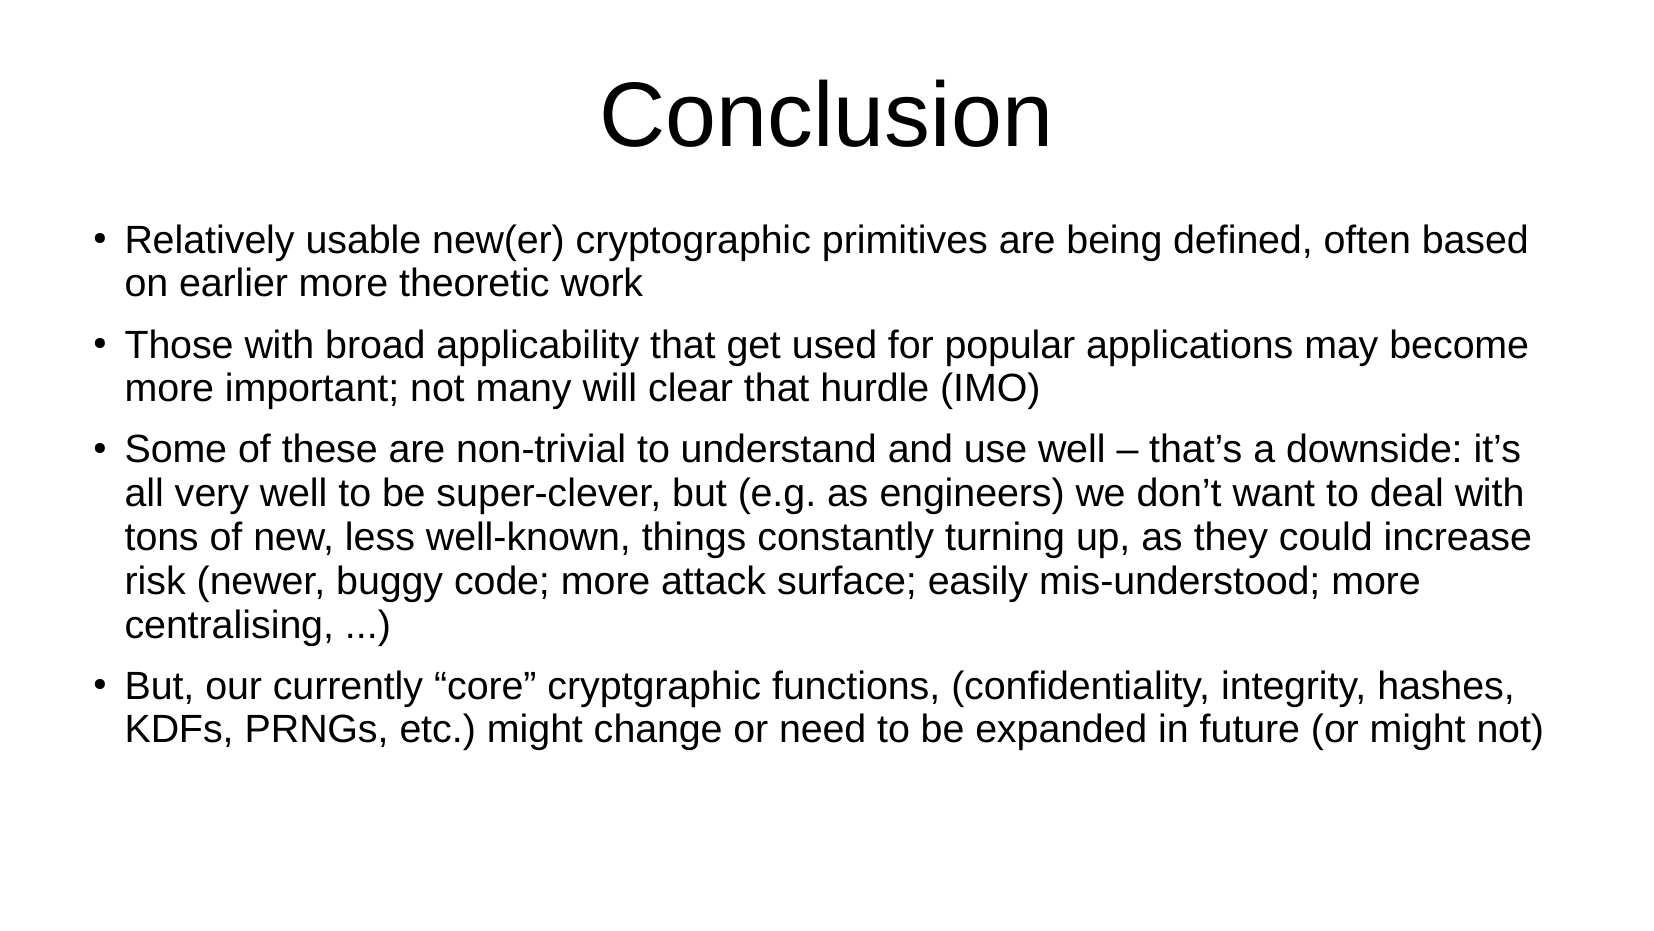

# Conclusion
Relatively usable new(er) cryptographic primitives are being defined, often based on earlier more theoretic work
Those with broad applicability that get used for popular applications may become more important; not many will clear that hurdle (IMO)
Some of these are non-trivial to understand and use well – that’s a downside: it’s all very well to be super-clever, but (e.g. as engineers) we don’t want to deal with tons of new, less well-known, things constantly turning up, as they could increase risk (newer, buggy code; more attack surface; easily mis-understood; more centralising, ...)
But, our currently “core” cryptgraphic functions, (confidentiality, integrity, hashes, KDFs, PRNGs, etc.) might change or need to be expanded in future (or might not)